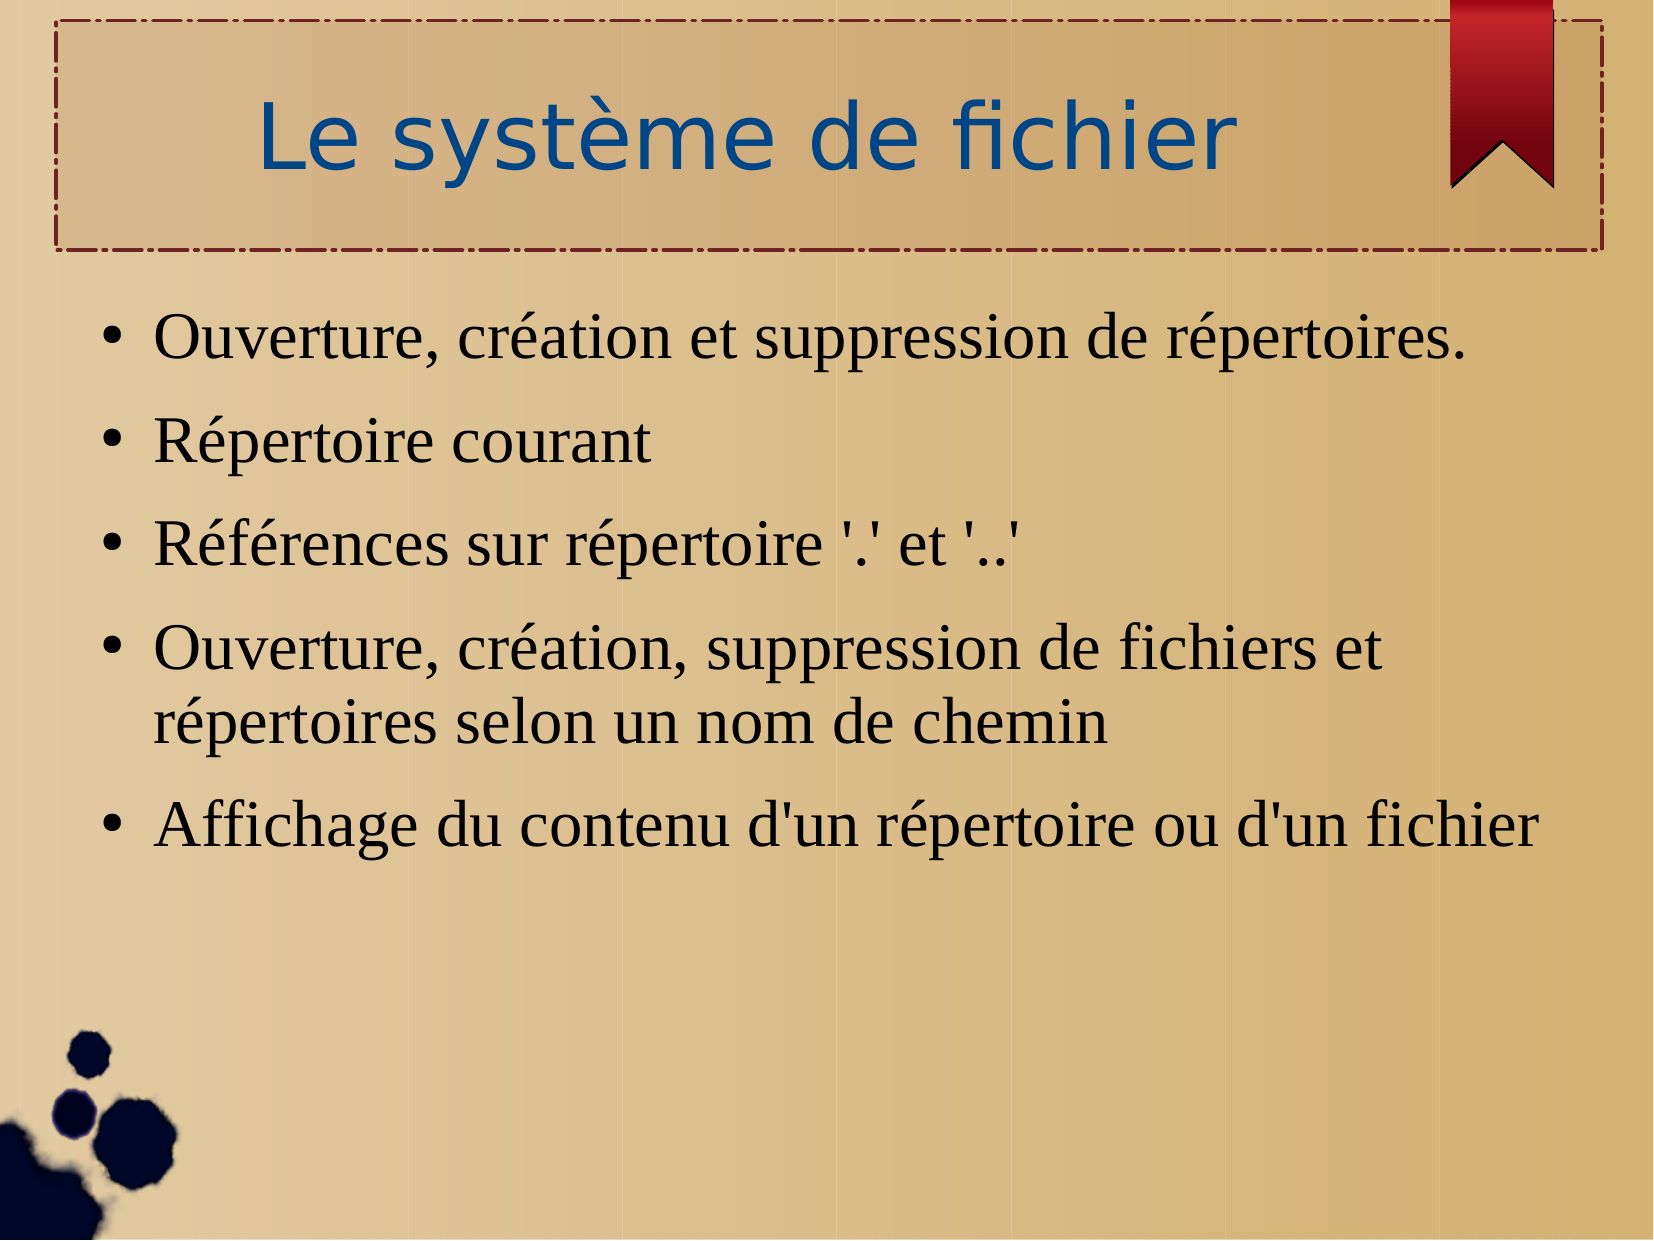

# Le système de fichier
Ouverture, création et suppression de répertoires.
Répertoire courant
Références sur répertoire '.' et '..'
Ouverture, création, suppression de fichiers et répertoires selon un nom de chemin
Affichage du contenu d'un répertoire ou d'un fichier